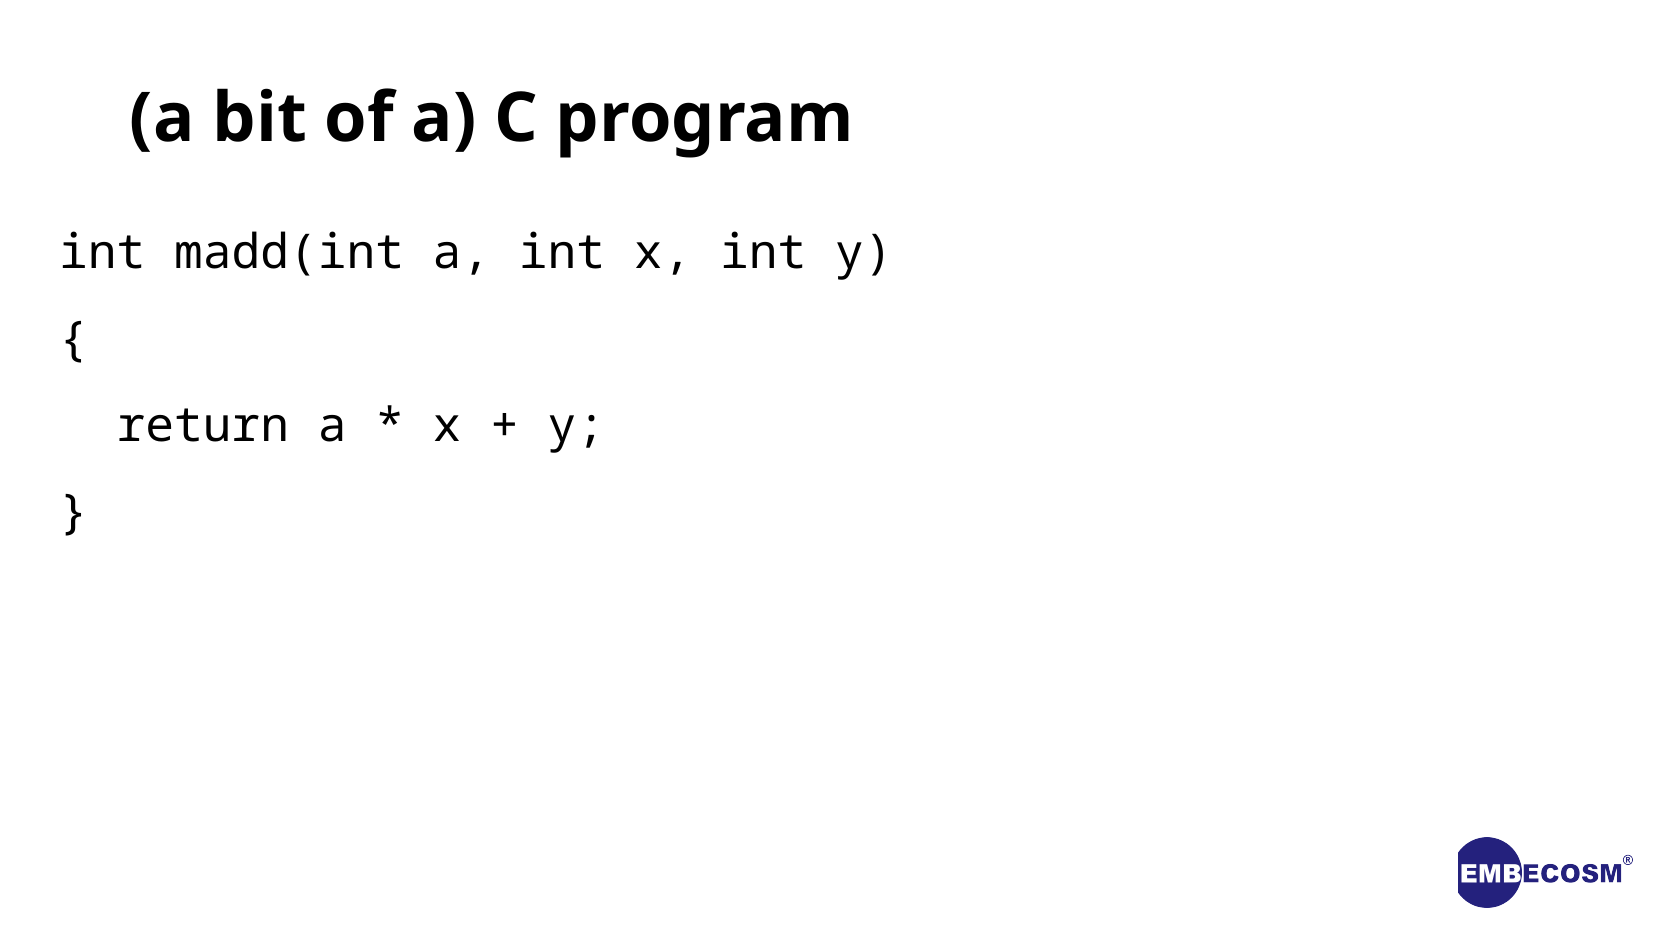

# (a bit of a) C program
int madd(int a, int x, int y)
{
 return a * x + y;
}